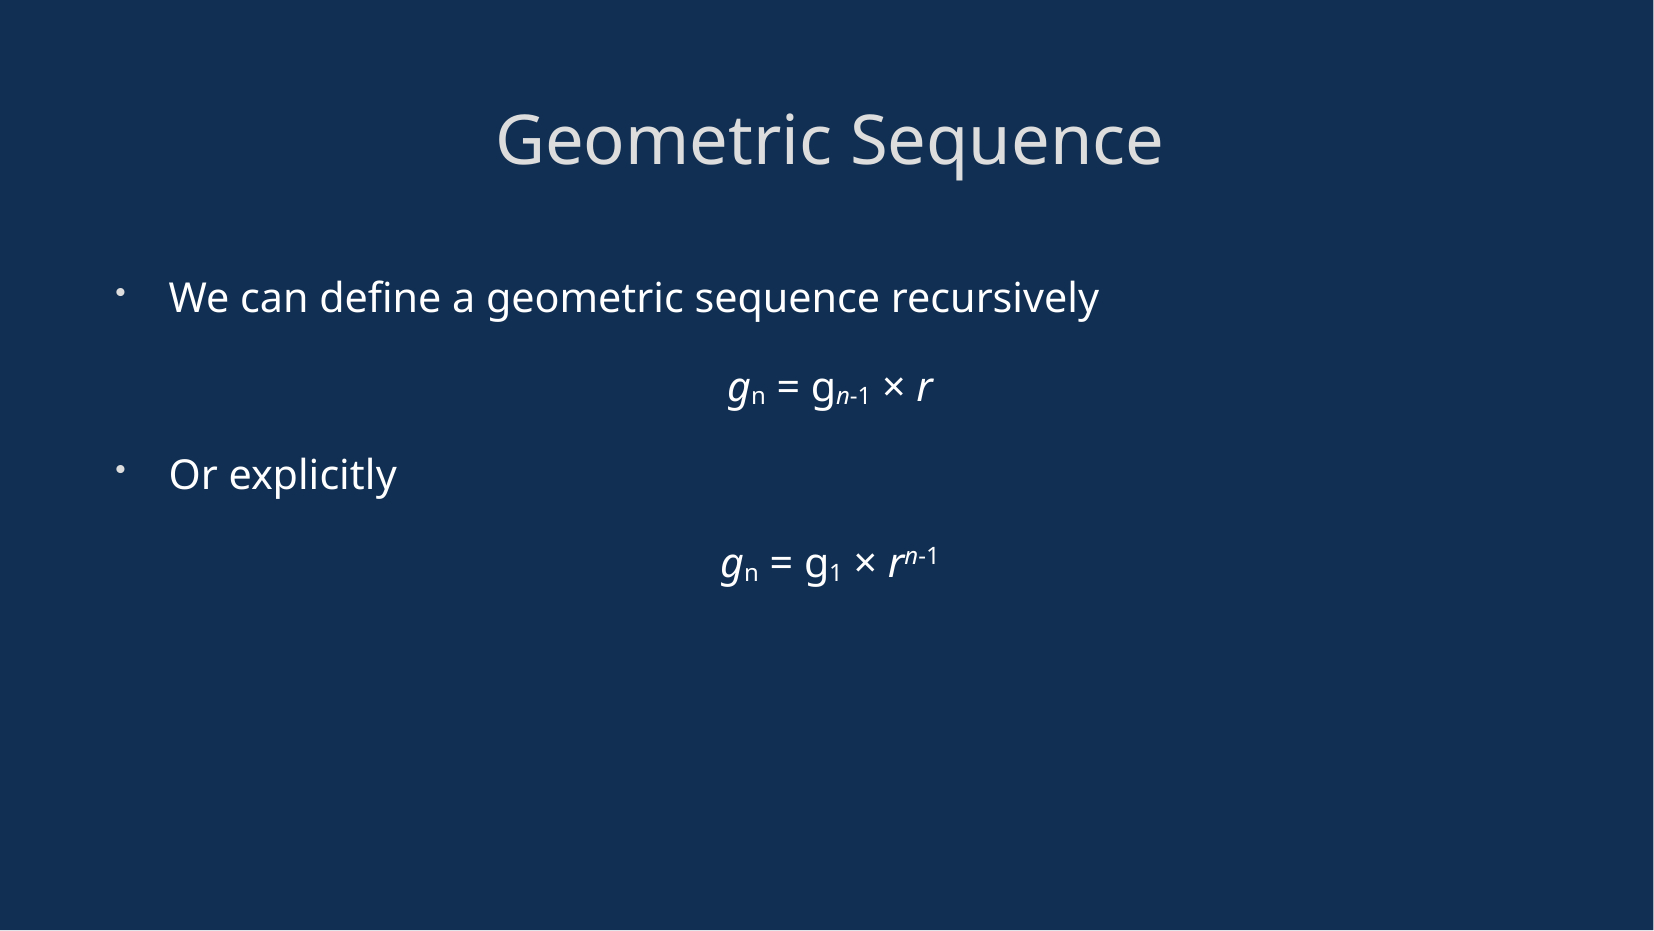

# Geometric Sequence
We can define a geometric sequence recursively
gn = gn-1 × r
Or explicitly
gn = g1 × rn-1